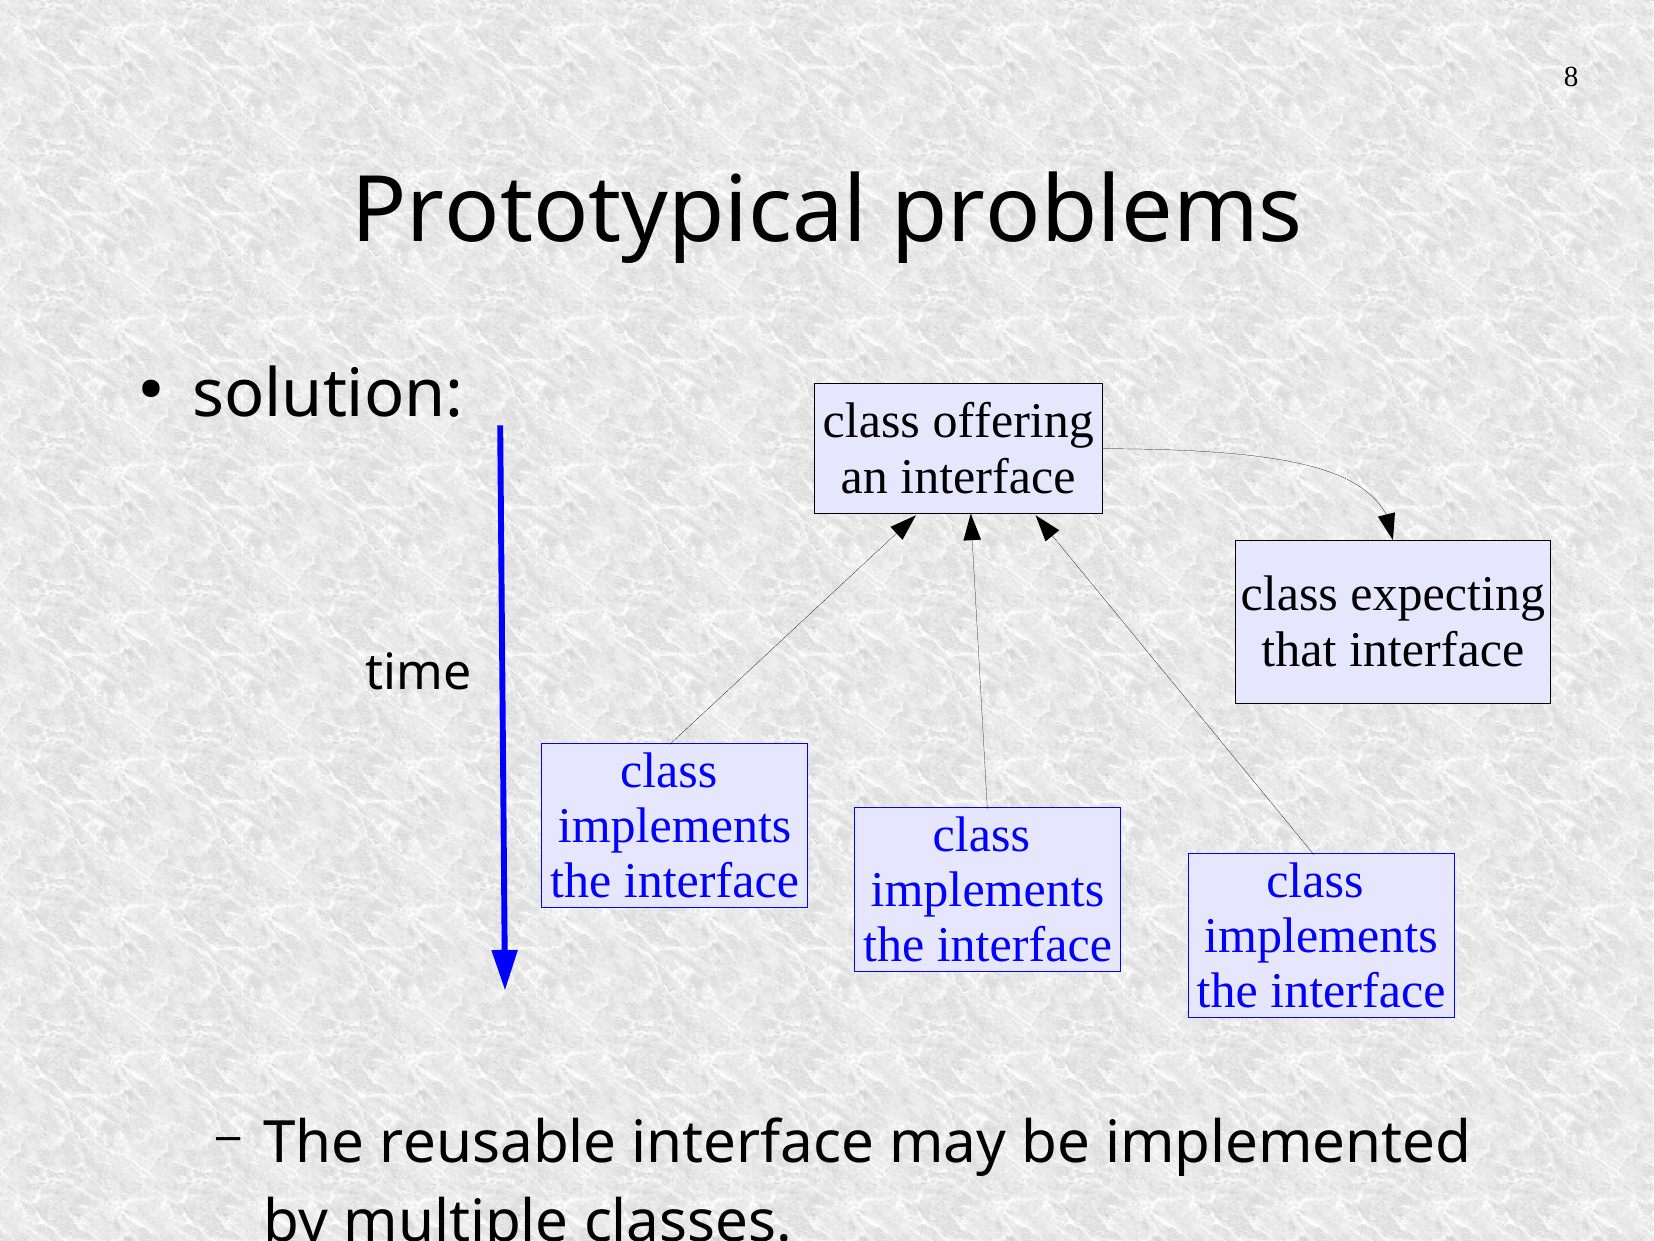

8
# Prototypical problems
solution:
The reusable interface may be implemented by multiple classes.
class offering
an interface
class expecting
that interface
time
class
implements
the interface
class
implements
the interface
class
implements
the interface